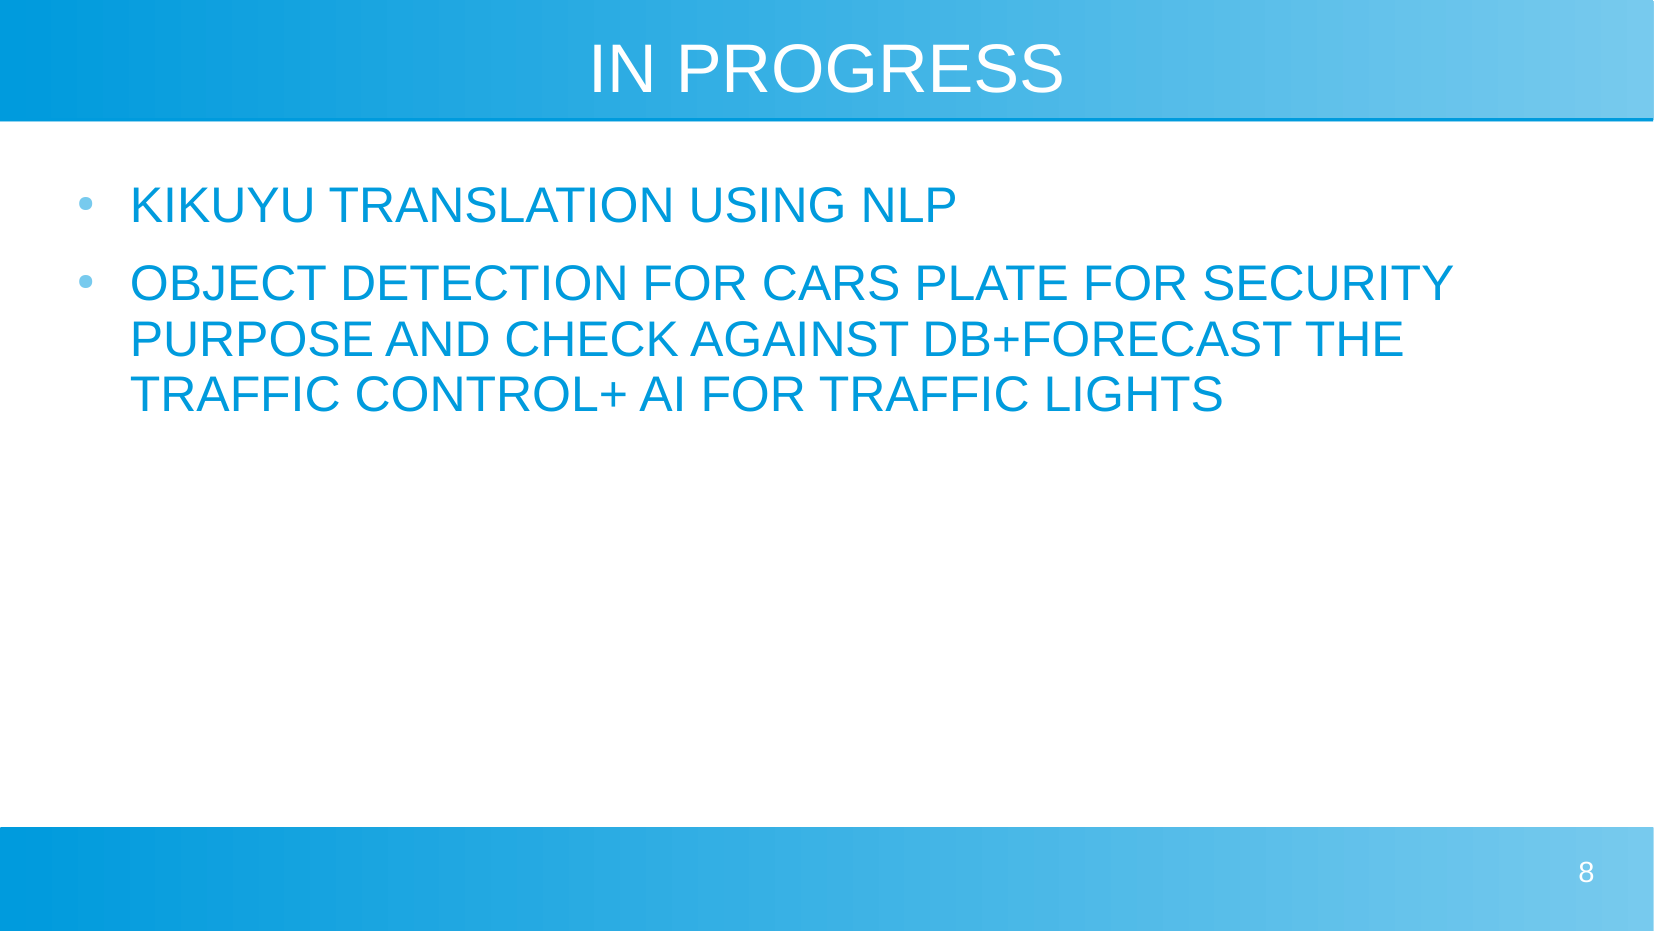

# IN PROGRESS
KIKUYU TRANSLATION USING NLP
OBJECT DETECTION FOR CARS PLATE FOR SECURITY PURPOSE AND CHECK AGAINST DB+FORECAST THE TRAFFIC CONTROL+ AI FOR TRAFFIC LIGHTS
8